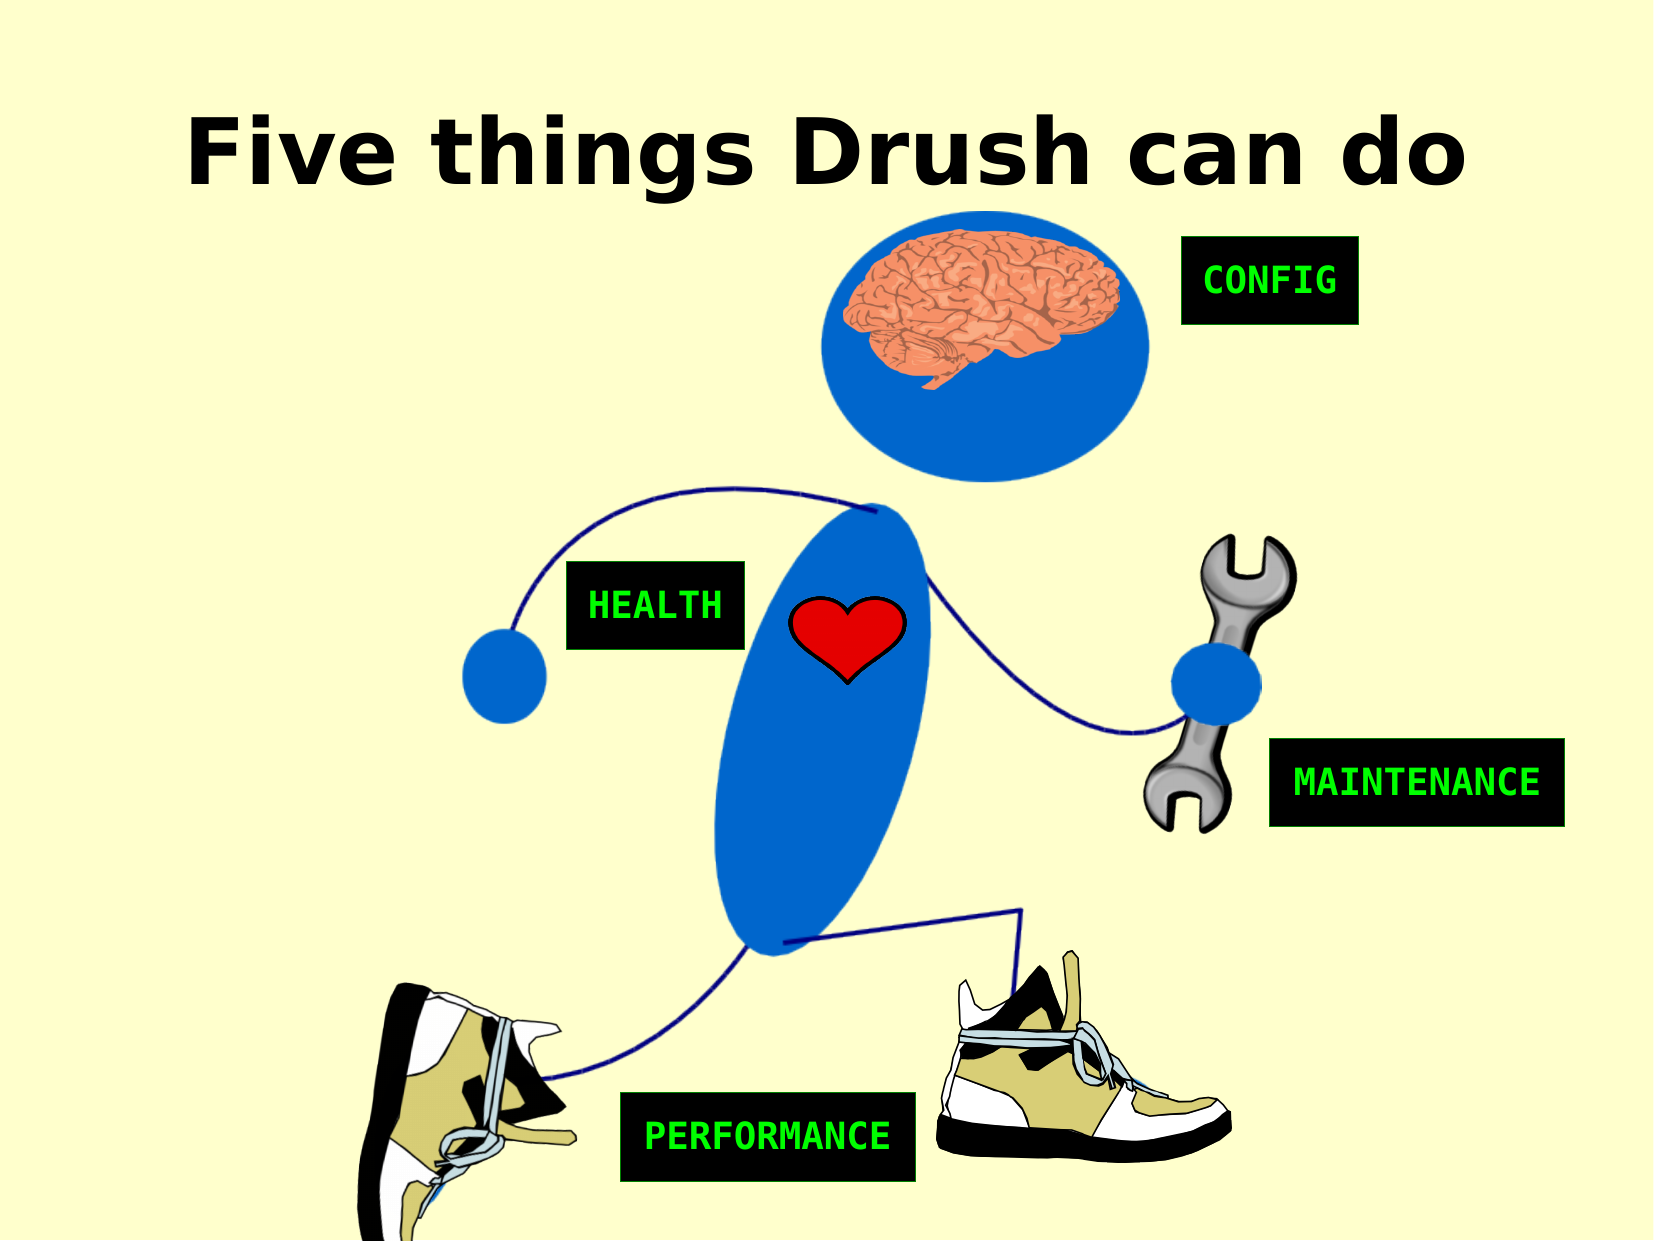

# Five things Drush can do
CONFIG
HEALTH
MAINTENANCE
PERFORMANCE